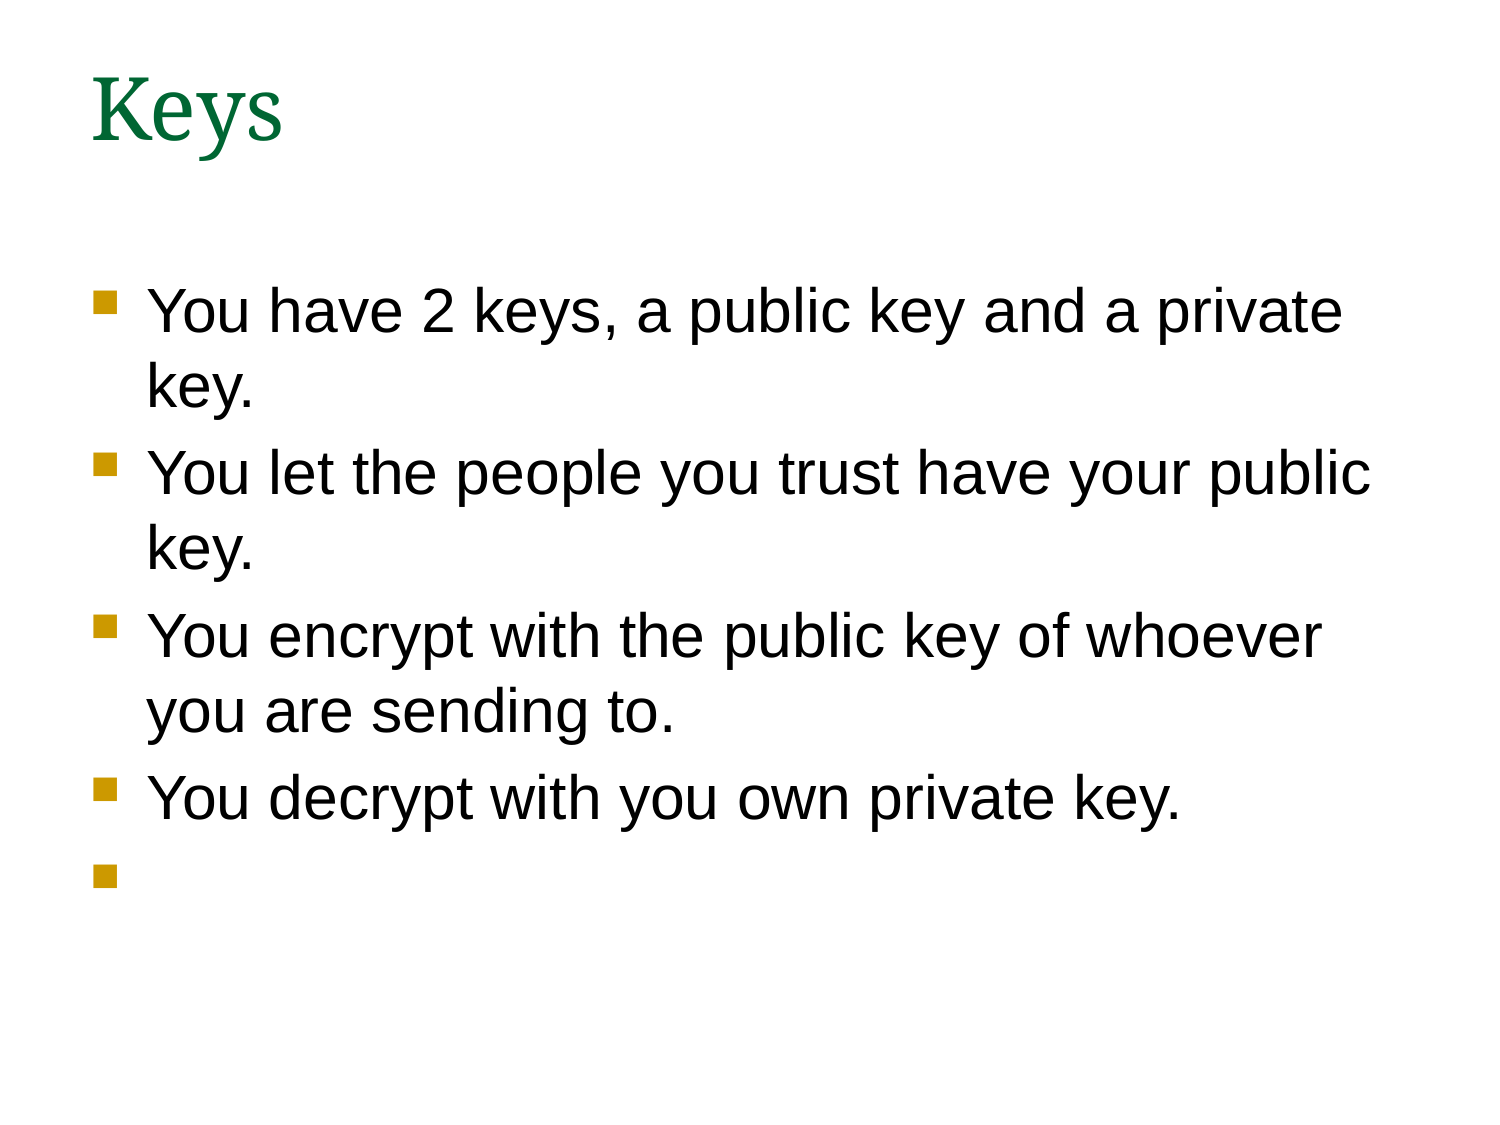

# Keys
You have 2 keys, a public key and a private key.
You let the people you trust have your public key.
You encrypt with the public key of whoever you are sending to.
You decrypt with you own private key.